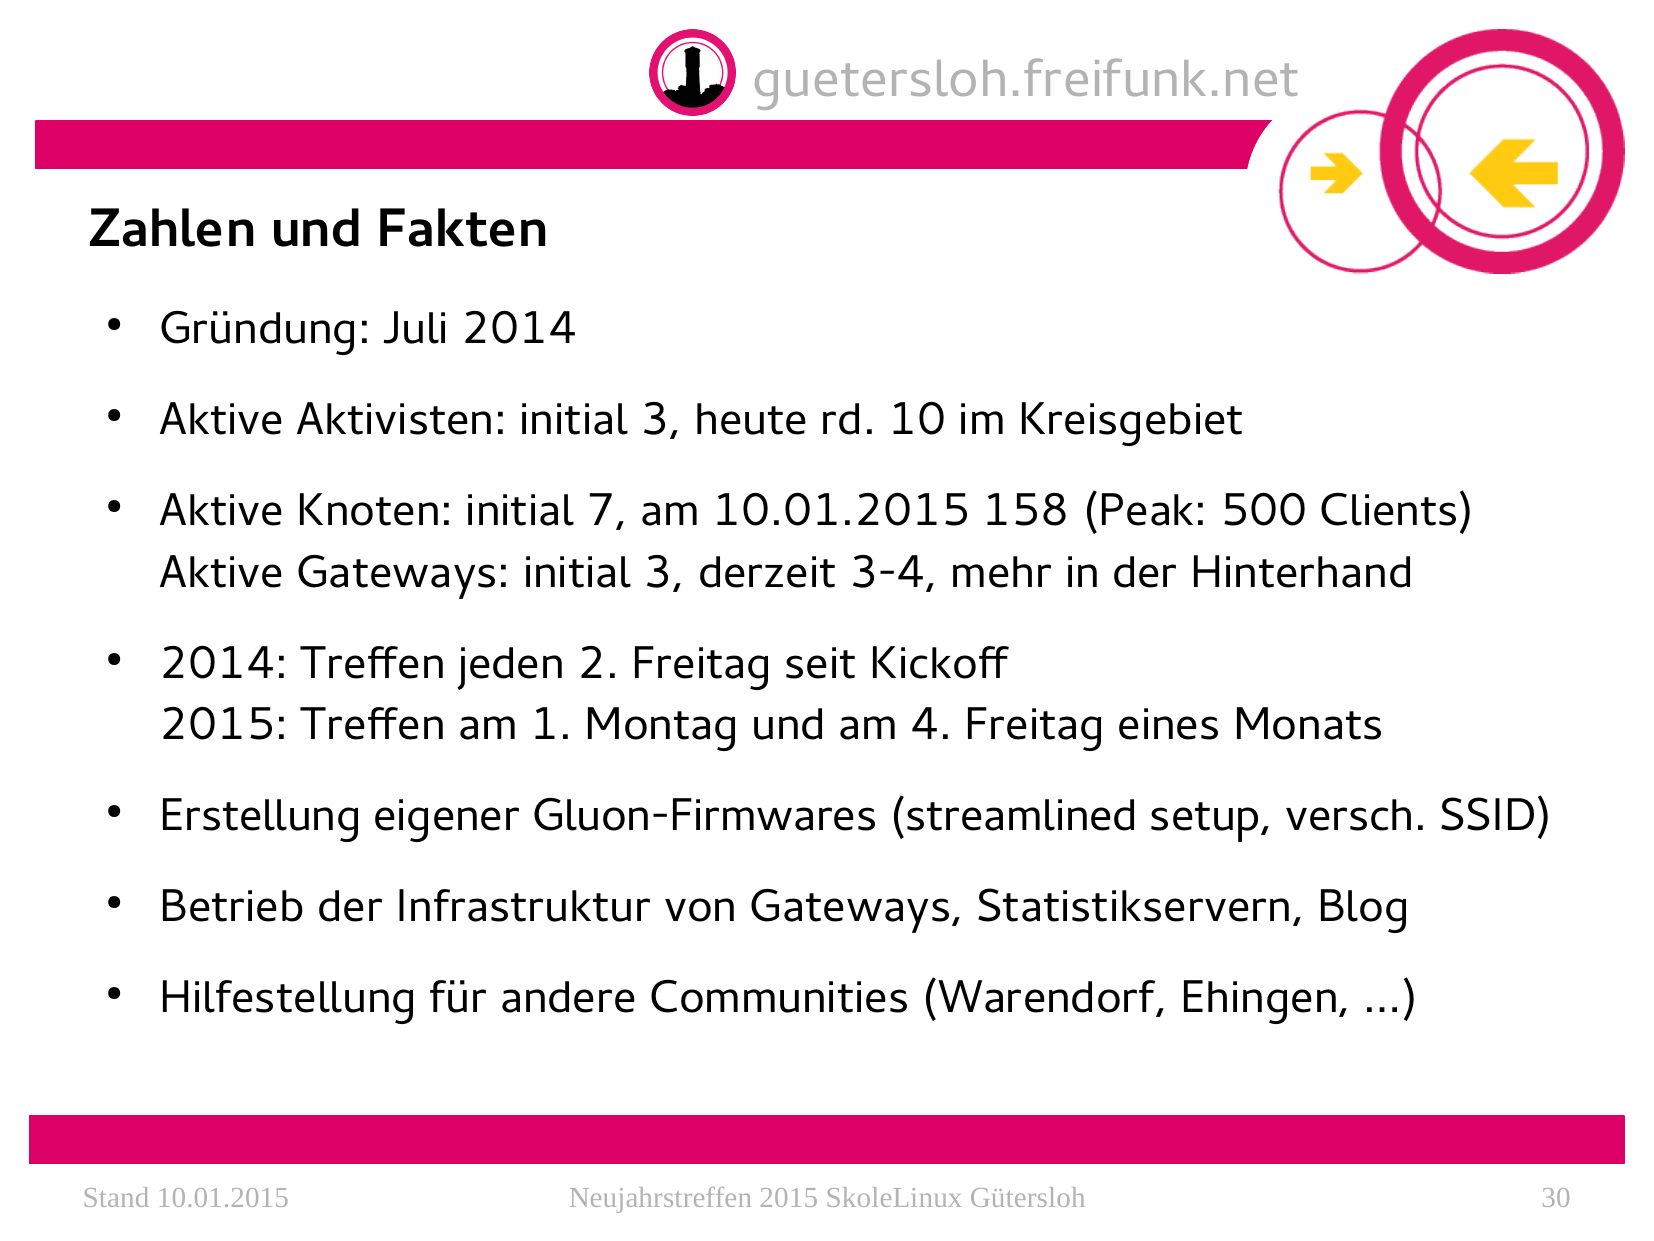

# Zahlen und Fakten
Gründung: Juli 2014
Aktive Aktivisten: initial 3, heute rd. 10 im Kreisgebiet
Aktive Knoten: initial 7, am 10.01.2015 158 (Peak: 500 Clients)
Aktive Gateways: initial 3, derzeit 3-4, mehr in der Hinterhand
2014: Treffen jeden 2. Freitag seit Kickoff
2015: Treffen am 1. Montag und am 4. Freitag eines Monats
Erstellung eigener Gluon-Firmwares (streamlined setup, versch. SSID)
Betrieb der Infrastruktur von Gateways, Statistikservern, Blog
Hilfestellung für andere Communities (Warendorf, Ehingen, …)
Stand 10.01.2015
Neujahrstreffen 2015 SkoleLinux Gütersloh
30